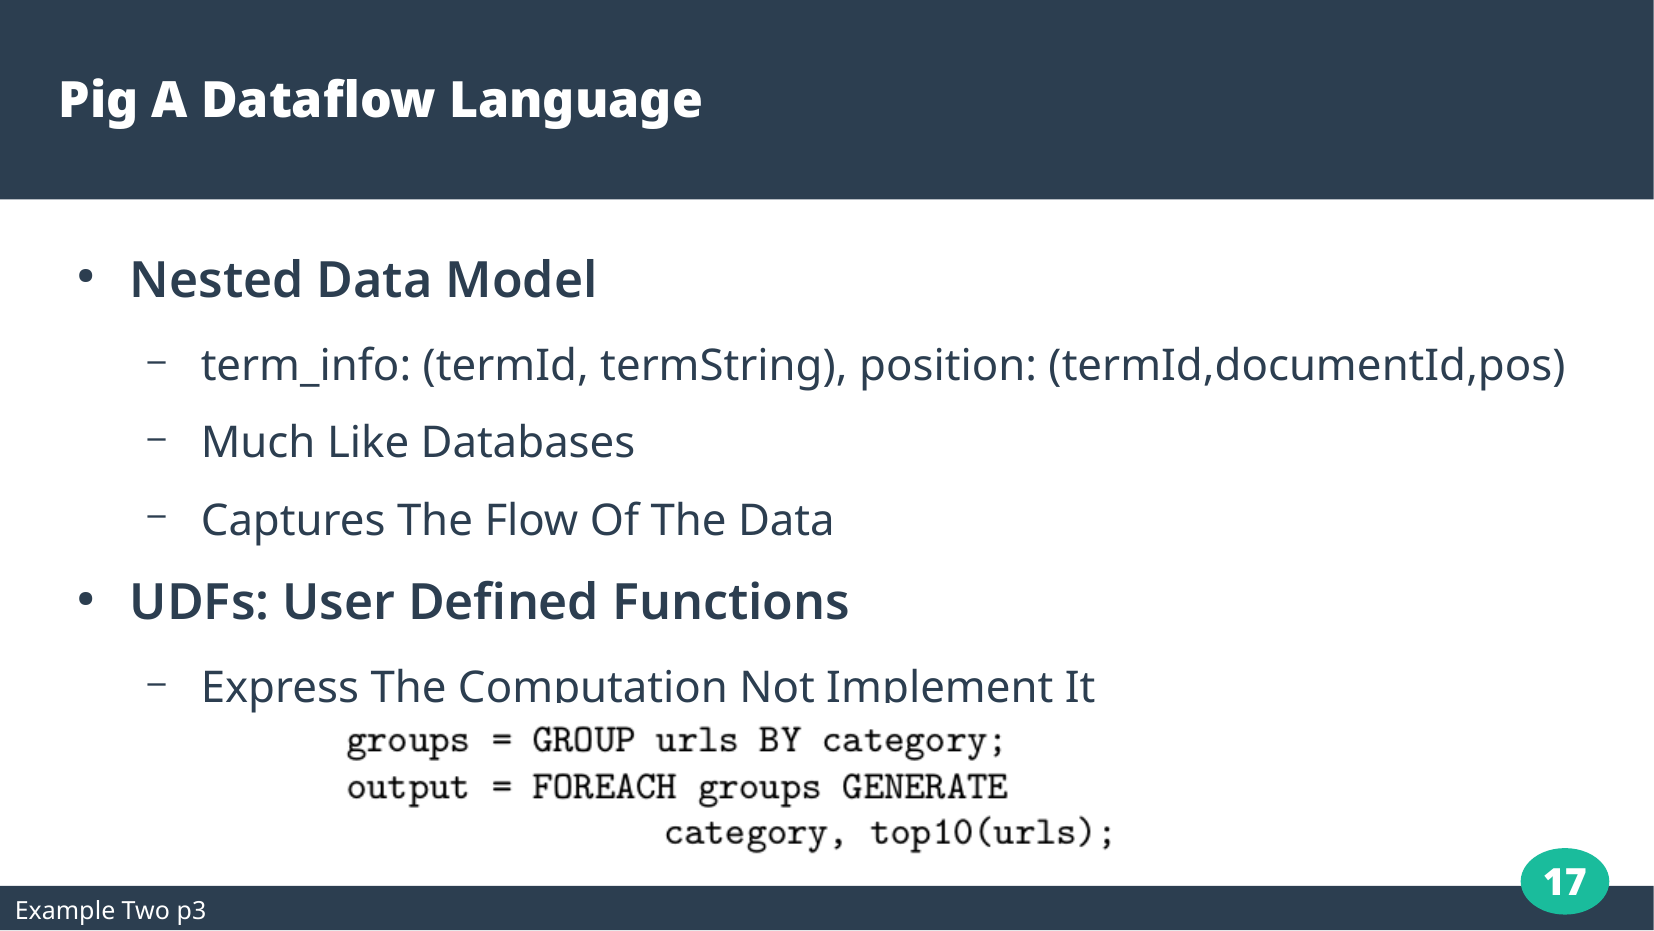

# Pig A Dataflow Language
Nested Data Model
term_info: (termId, termString), position: (termId,documentId,pos)
Much Like Databases
Captures The Flow Of The Data
UDFs: User Defined Functions
Express The Computation Not Implement It
17
Example Two p3